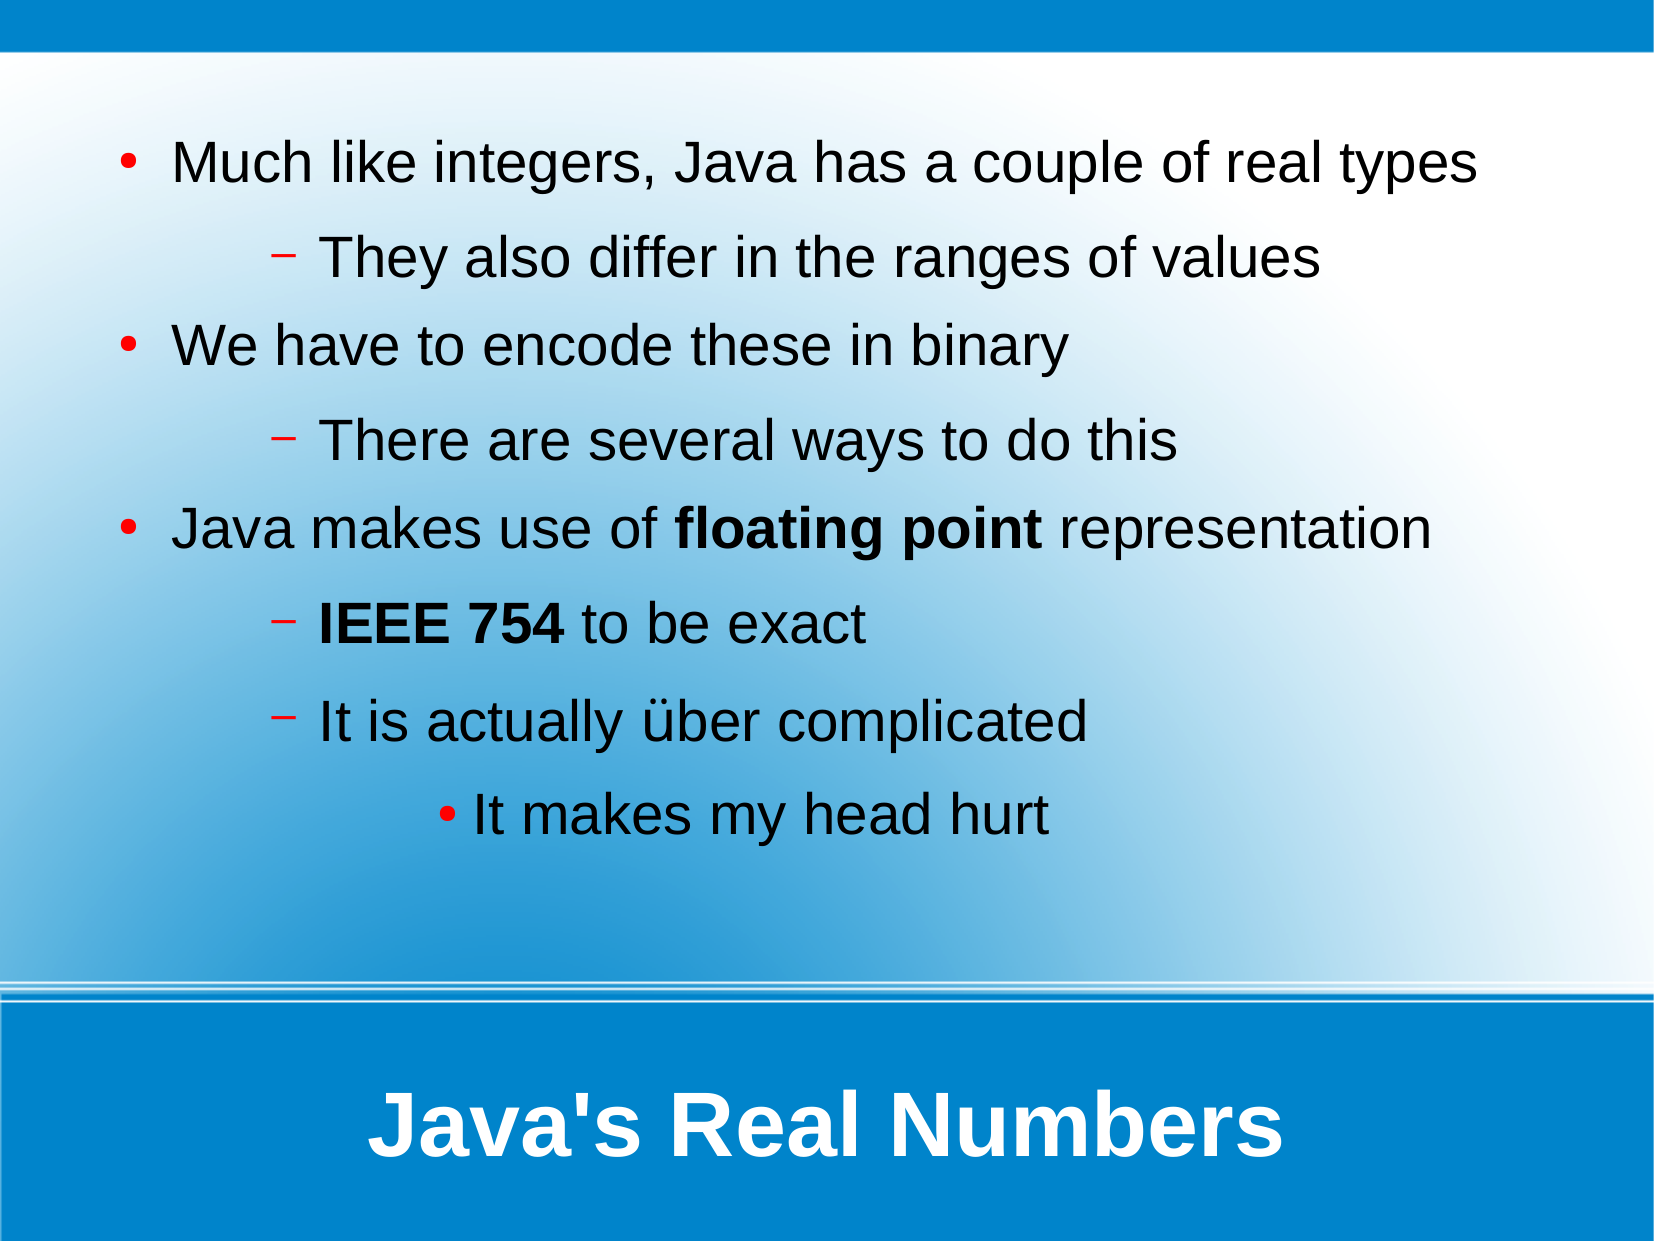

Much like integers, Java has a couple of real types
They also differ in the ranges of values
We have to encode these in binary
There are several ways to do this
Java makes use of floating point representation
IEEE 754 to be exact
It is actually über complicated
It makes my head hurt
# Java's Real Numbers